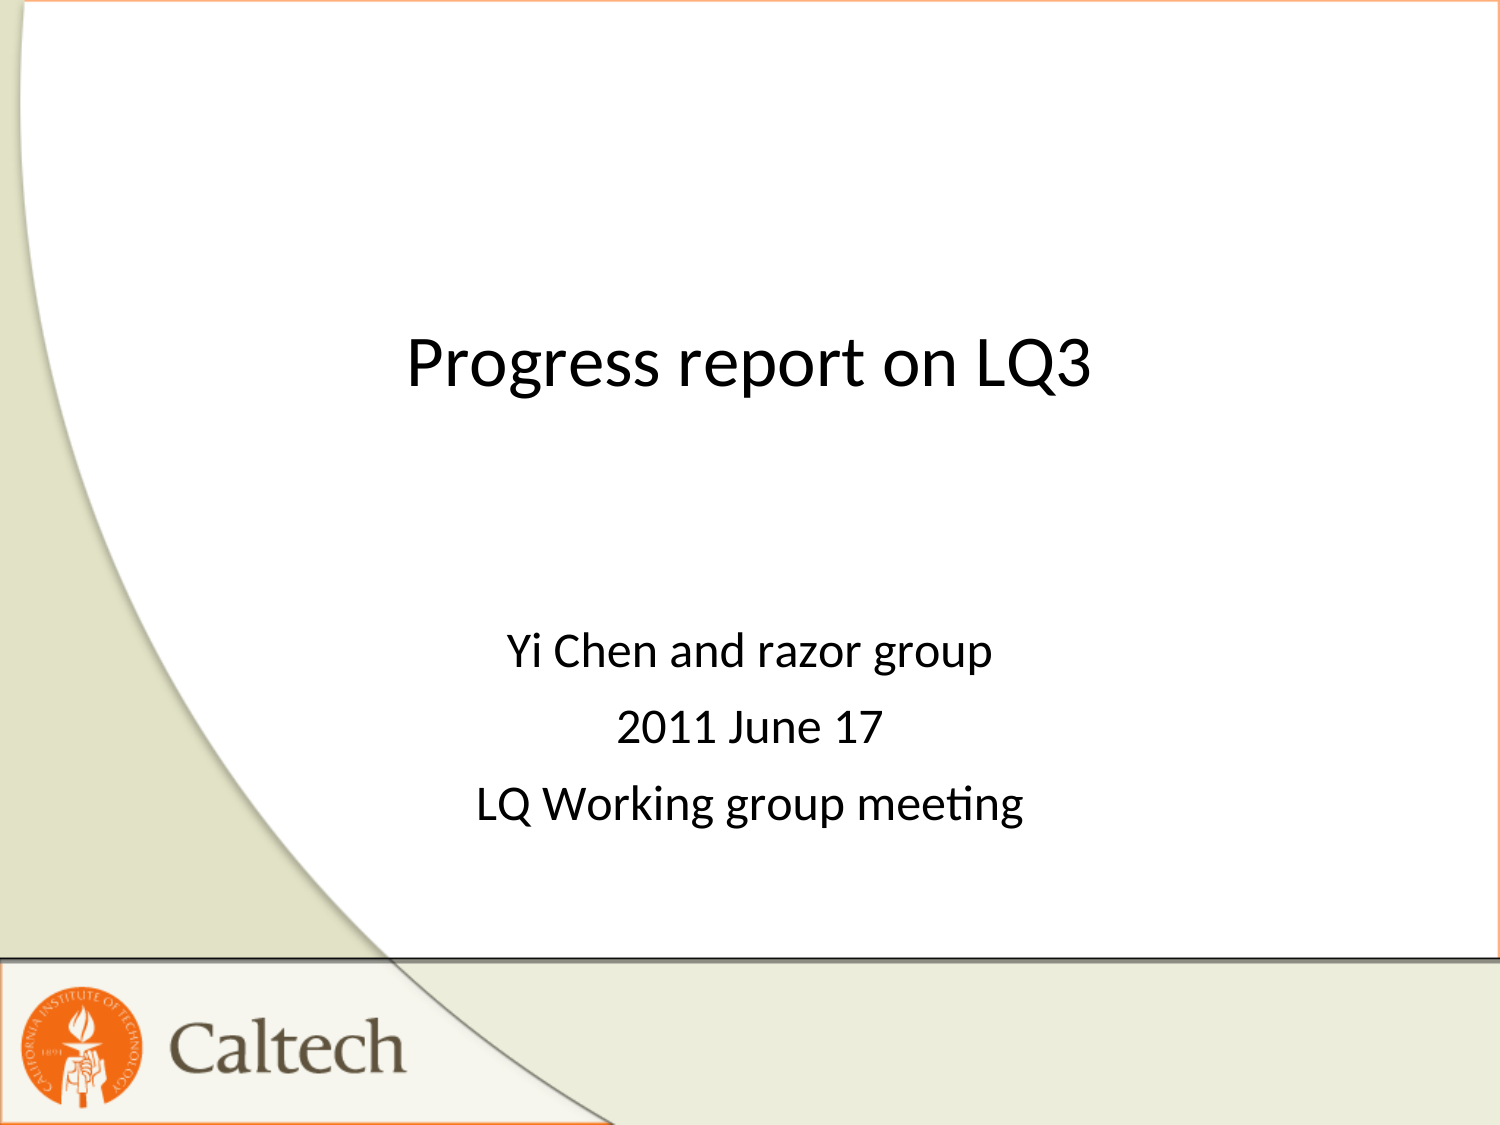

# Progress report on LQ3
Yi Chen and razor group
2011 June 17
LQ Working group meeting